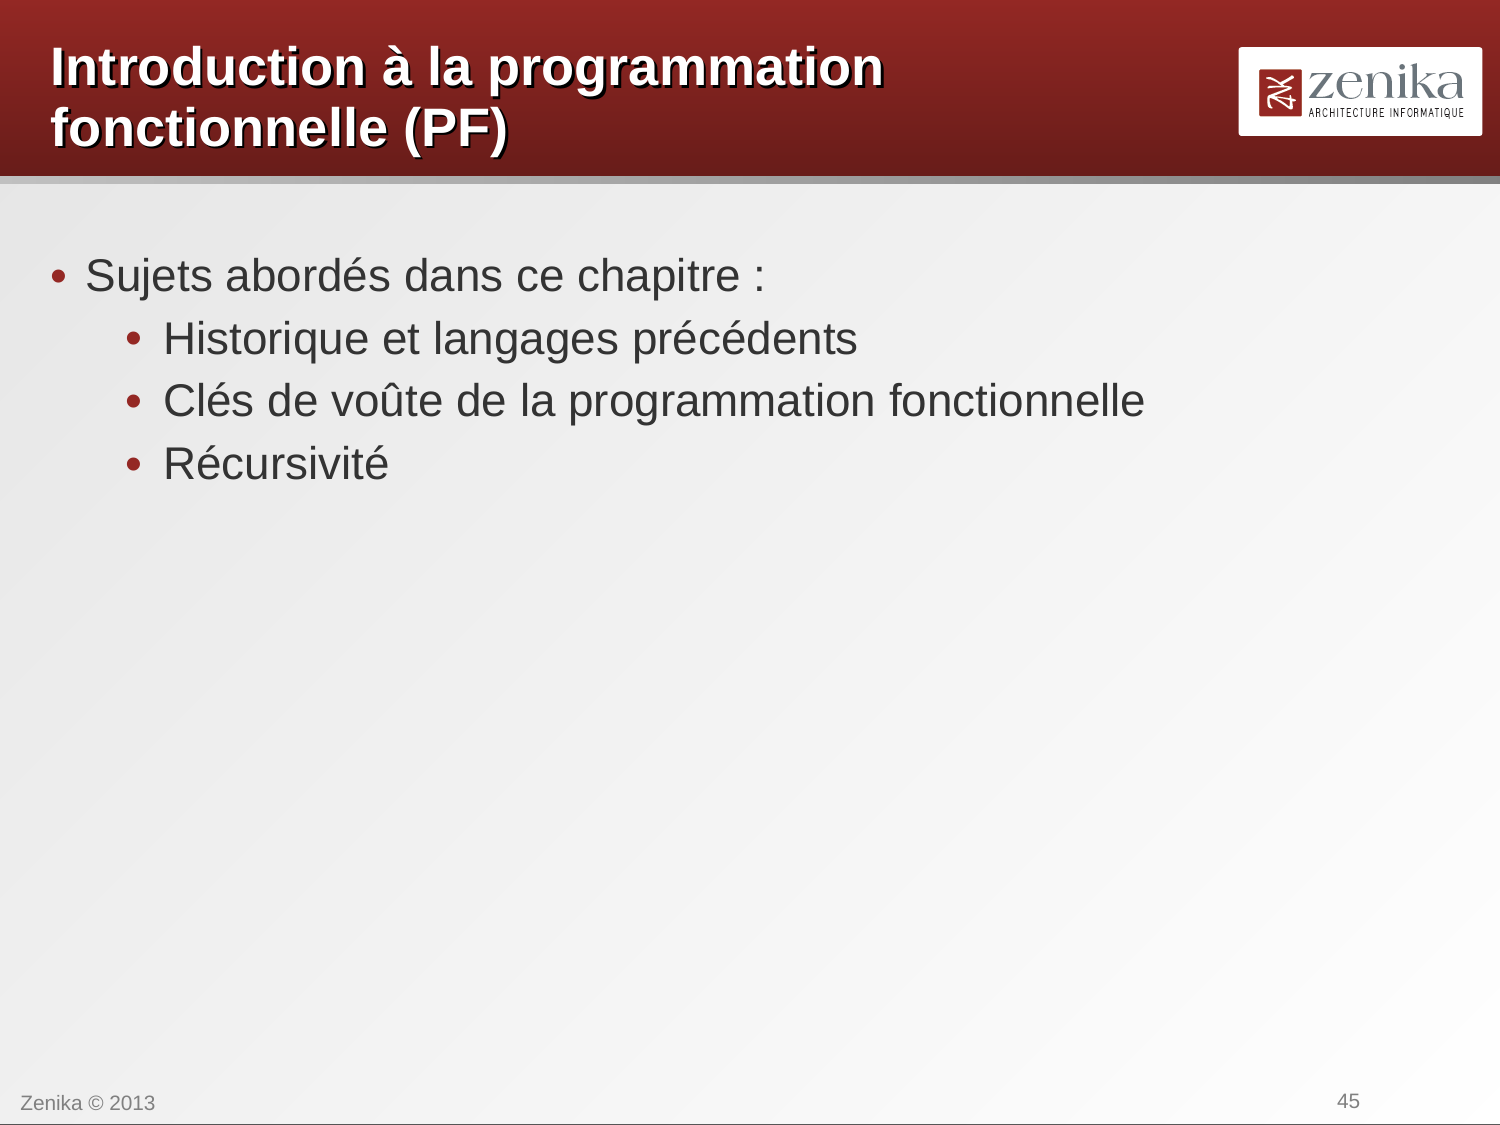

# Introduction à la programmation fonctionnelle (PF)
Sujets abordés dans ce chapitre :
Historique et langages précédents
Clés de voûte de la programmation fonctionnelle
Récursivité